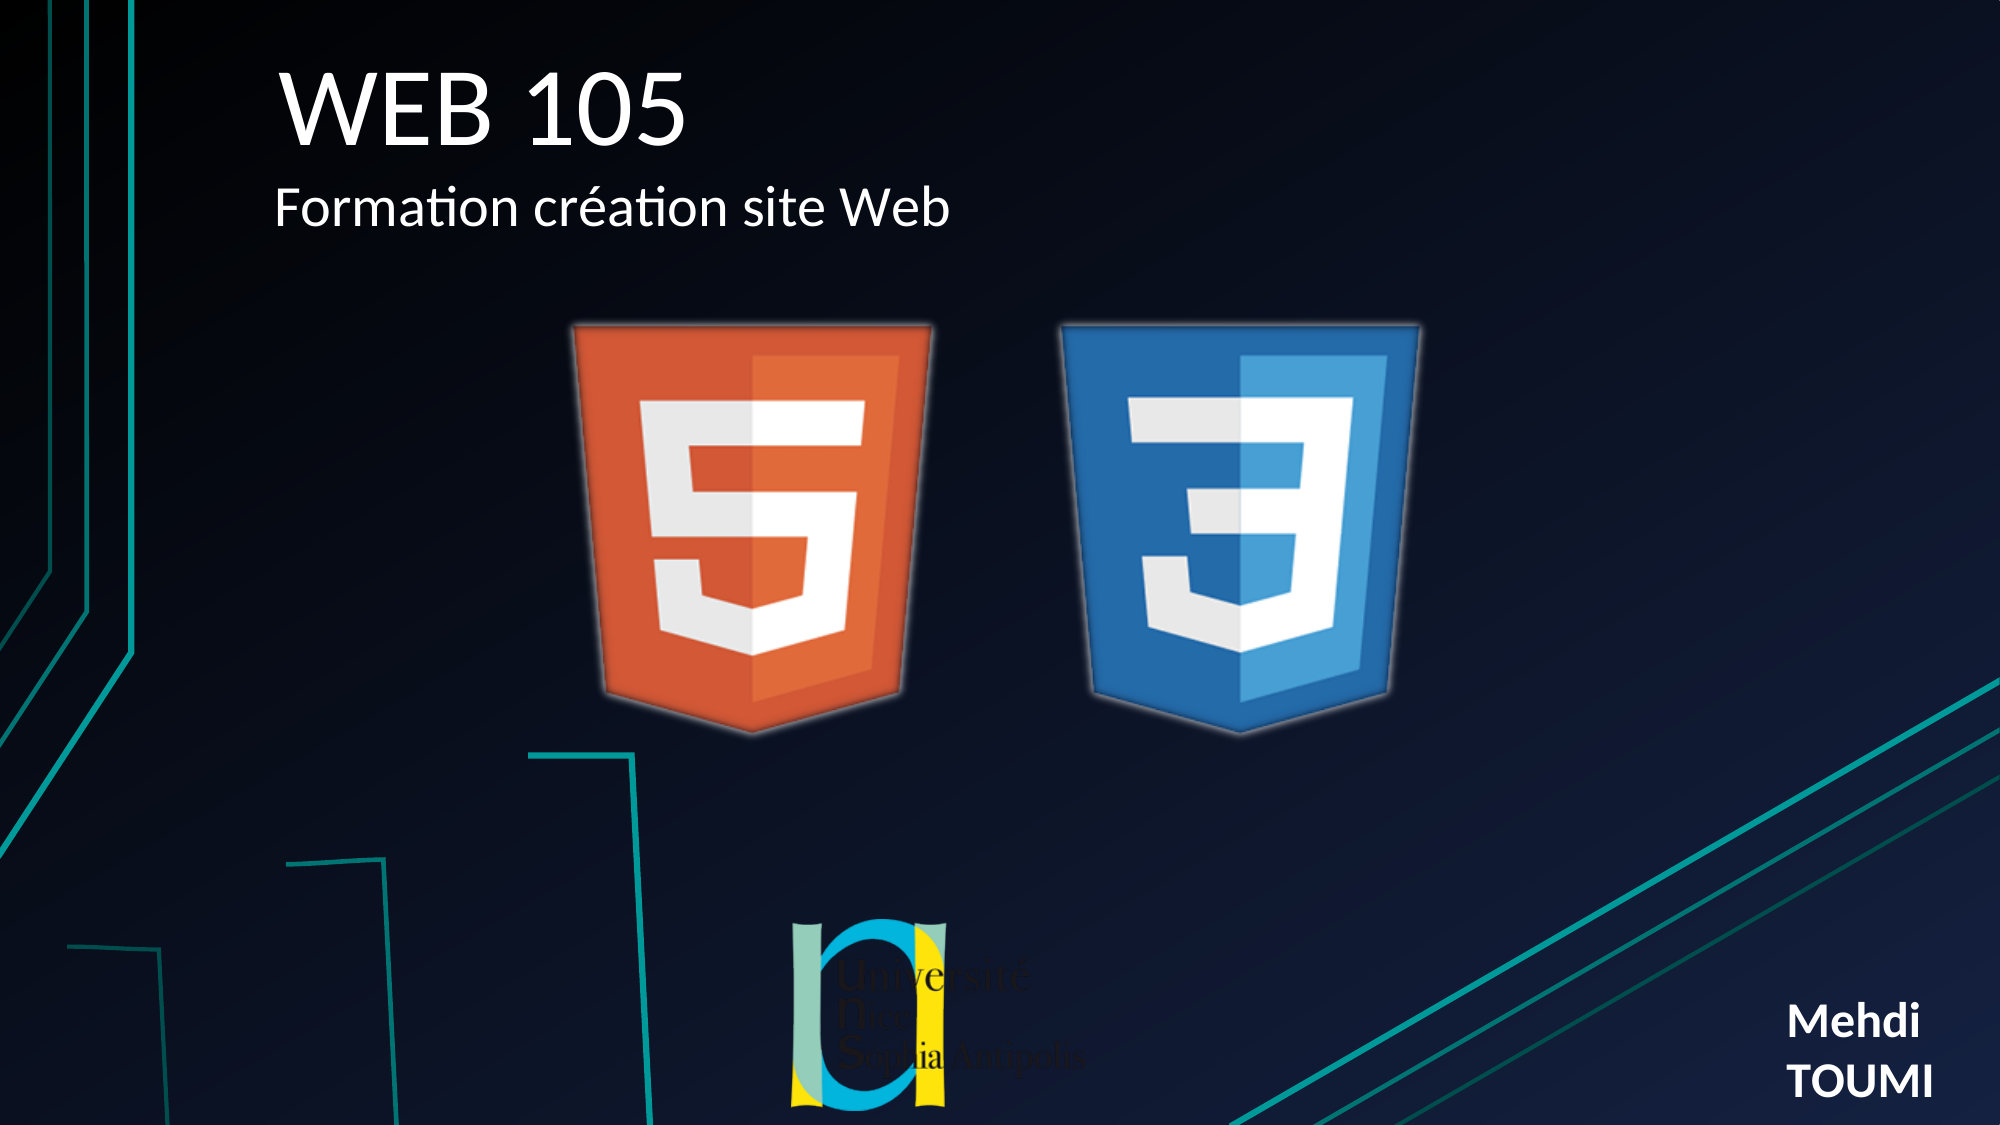

WEB 105
Formation création site Web
Mehdi
TOUMI